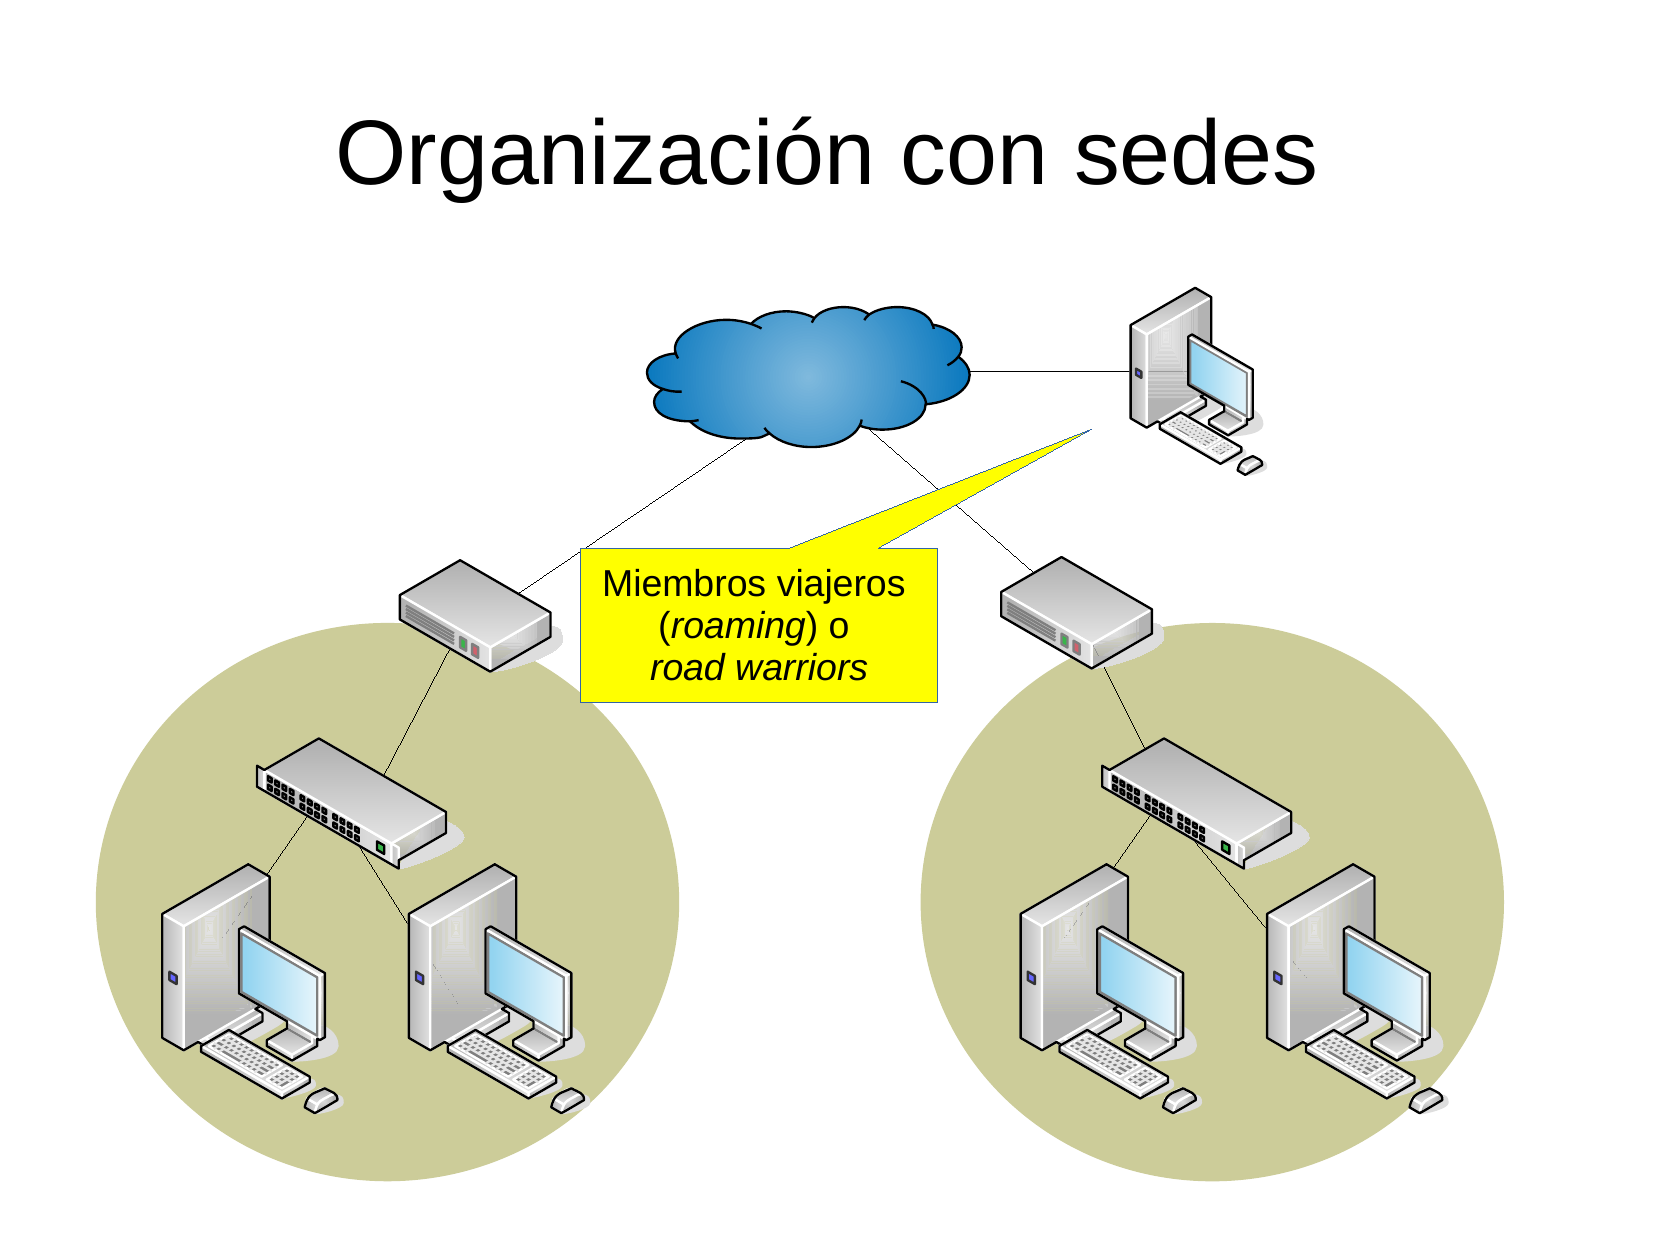

# Organización con sedes
Miembros viajeros
(roaming) o
road warriors